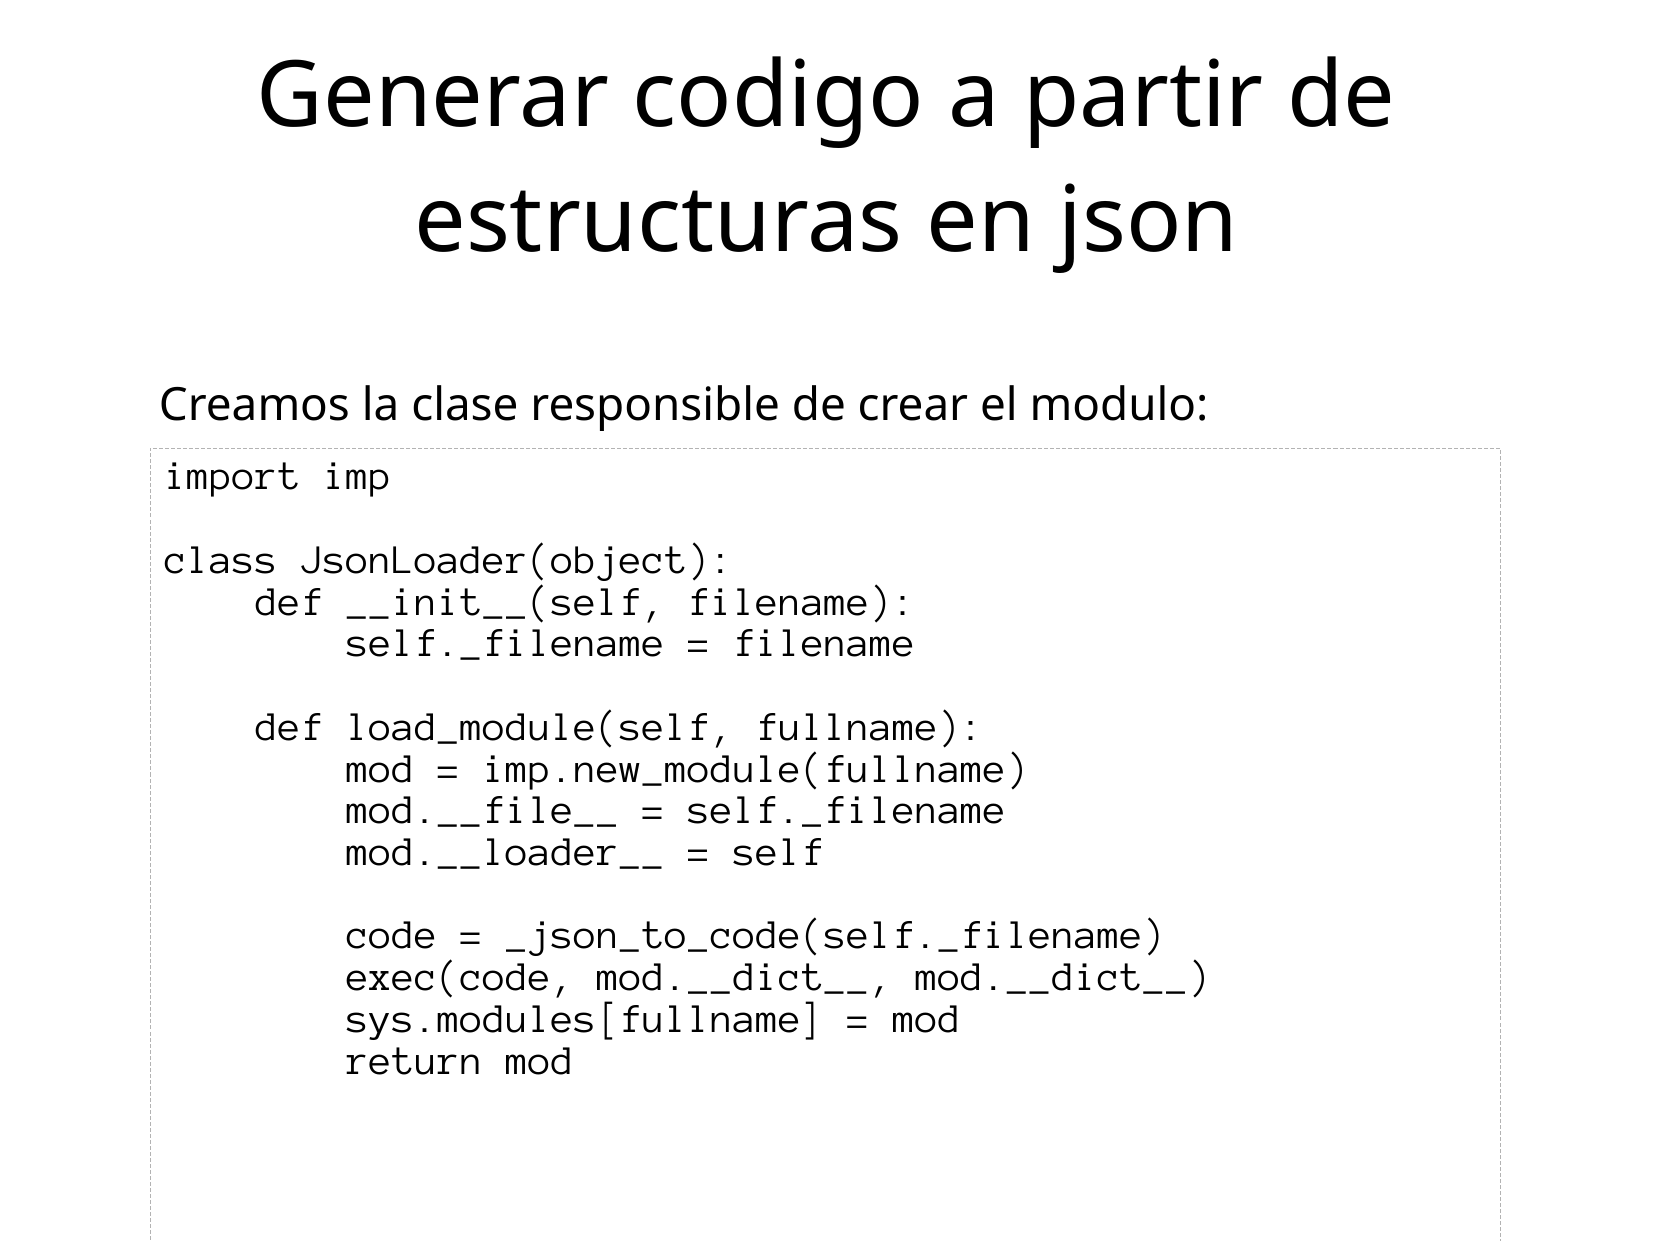

# Generar codigo a partir de estructuras en json
Creamos la clase responsible de crear el modulo:
import imp
class JsonLoader(object):
 def __init__(self, filename):
 self._filename = filename
 def load_module(self, fullname):
 mod = imp.new_module(fullname)
 mod.__file__ = self._filename
 mod.__loader__ = self
 code = _json_to_code(self._filename)
 exec(code, mod.__dict__, mod.__dict__)
 sys.modules[fullname] = mod
 return mod